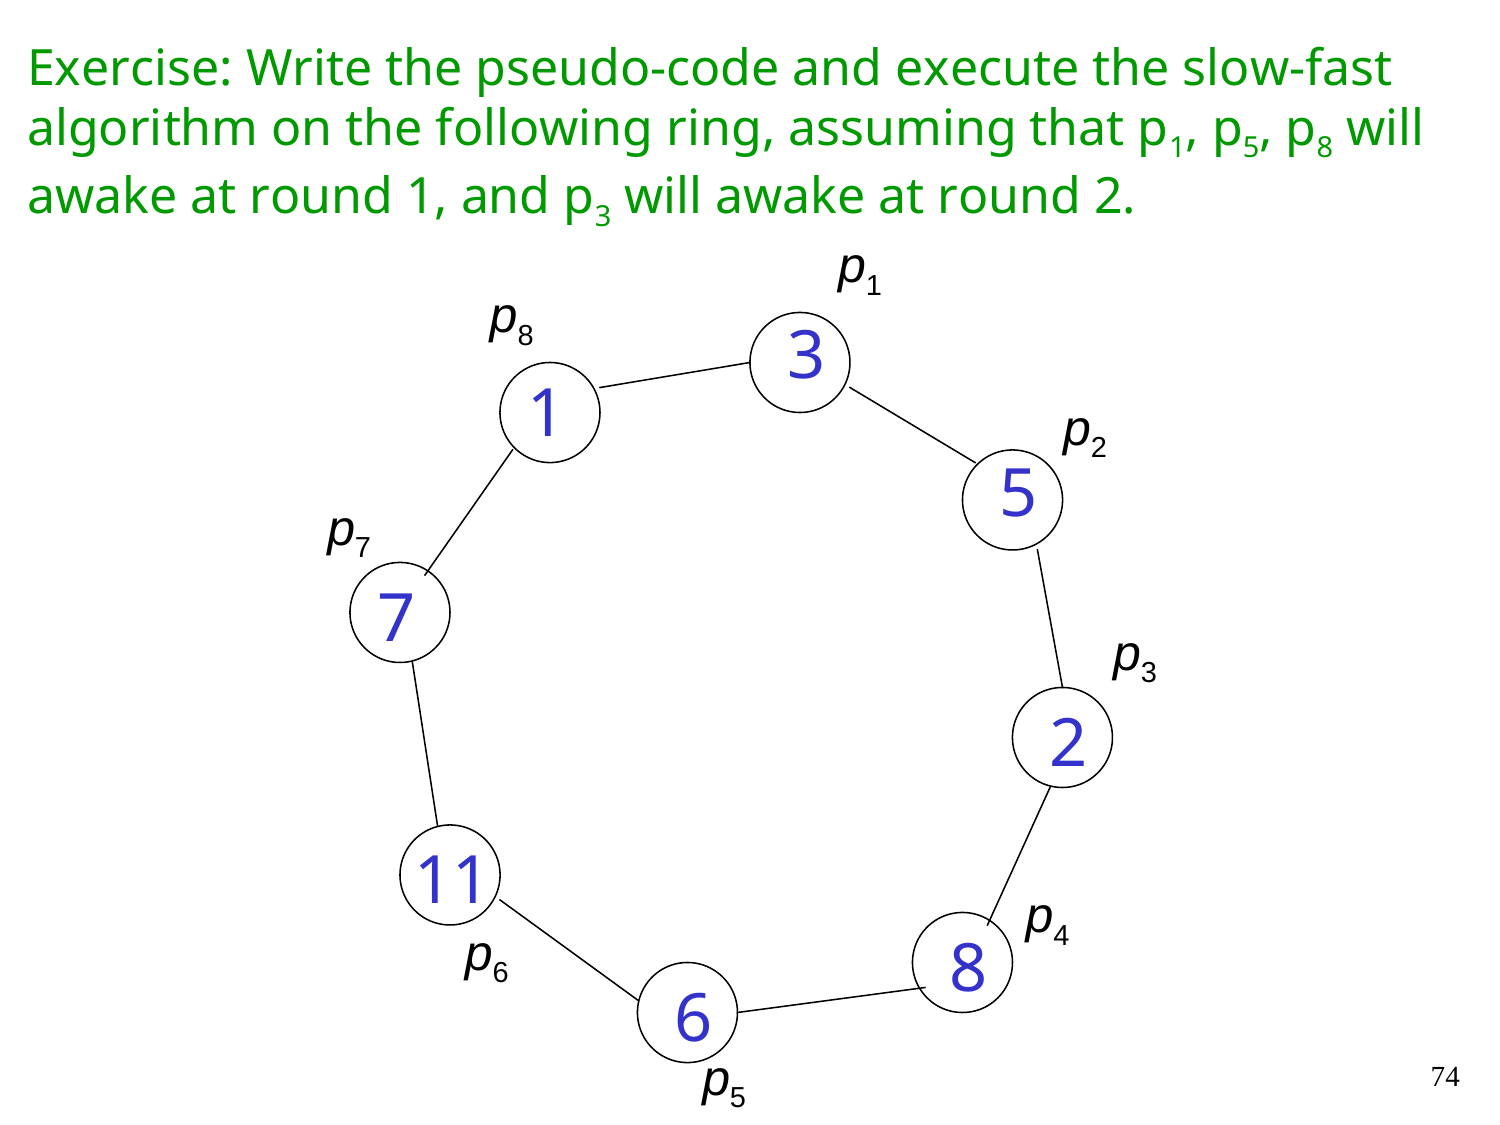

Exercise: Write the pseudo-code and execute the slow-fast algorithm on the following ring, assuming that p1, p5, p8 will awake at round 1, and p3 will awake at round 2.
p1
p8
3
1
p2
5
p7
7
p3
2
11
p4
p6
8
6
p5